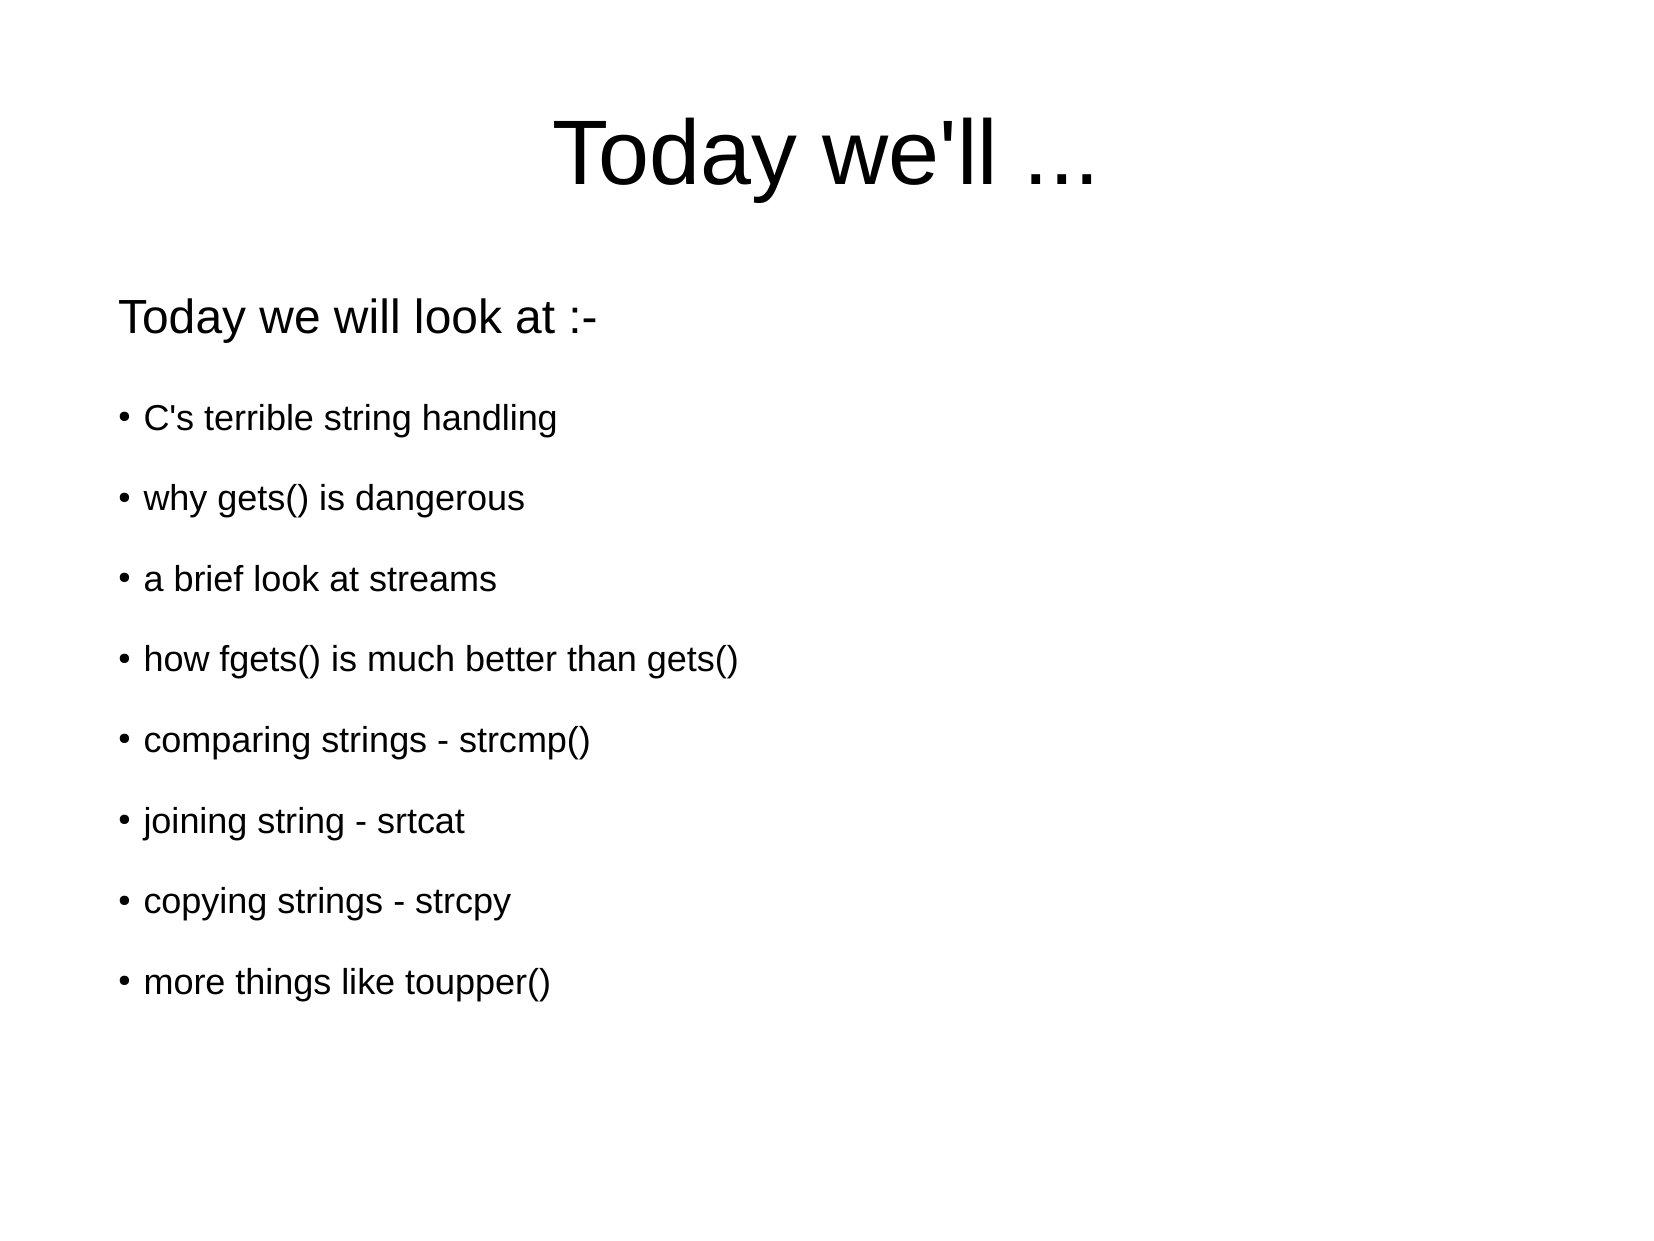

# Today we'll ...
Today we will look at :-
C's terrible string handling
why gets() is dangerous
a brief look at streams
how fgets() is much better than gets()
comparing strings - strcmp()
joining string - srtcat
copying strings - strcpy
more things like toupper()